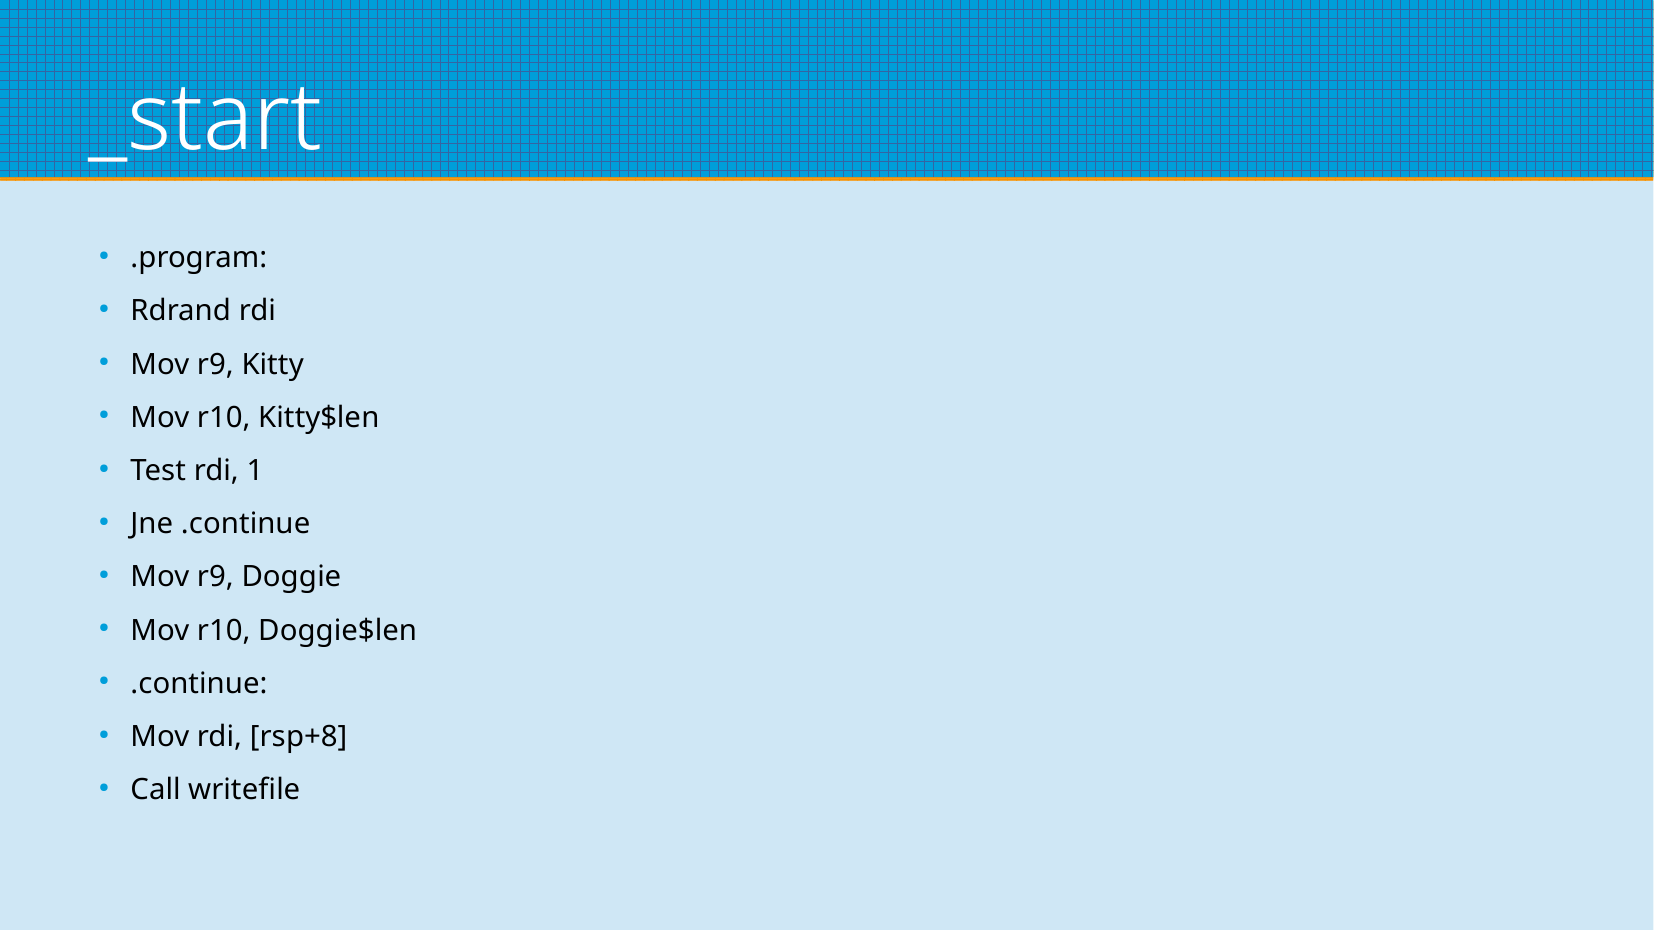

# _start
.program:
Rdrand rdi
Mov r9, Kitty
Mov r10, Kitty$len
Test rdi, 1
Jne .continue
Mov r9, Doggie
Mov r10, Doggie$len
.continue:
Mov rdi, [rsp+8]
Call writefile